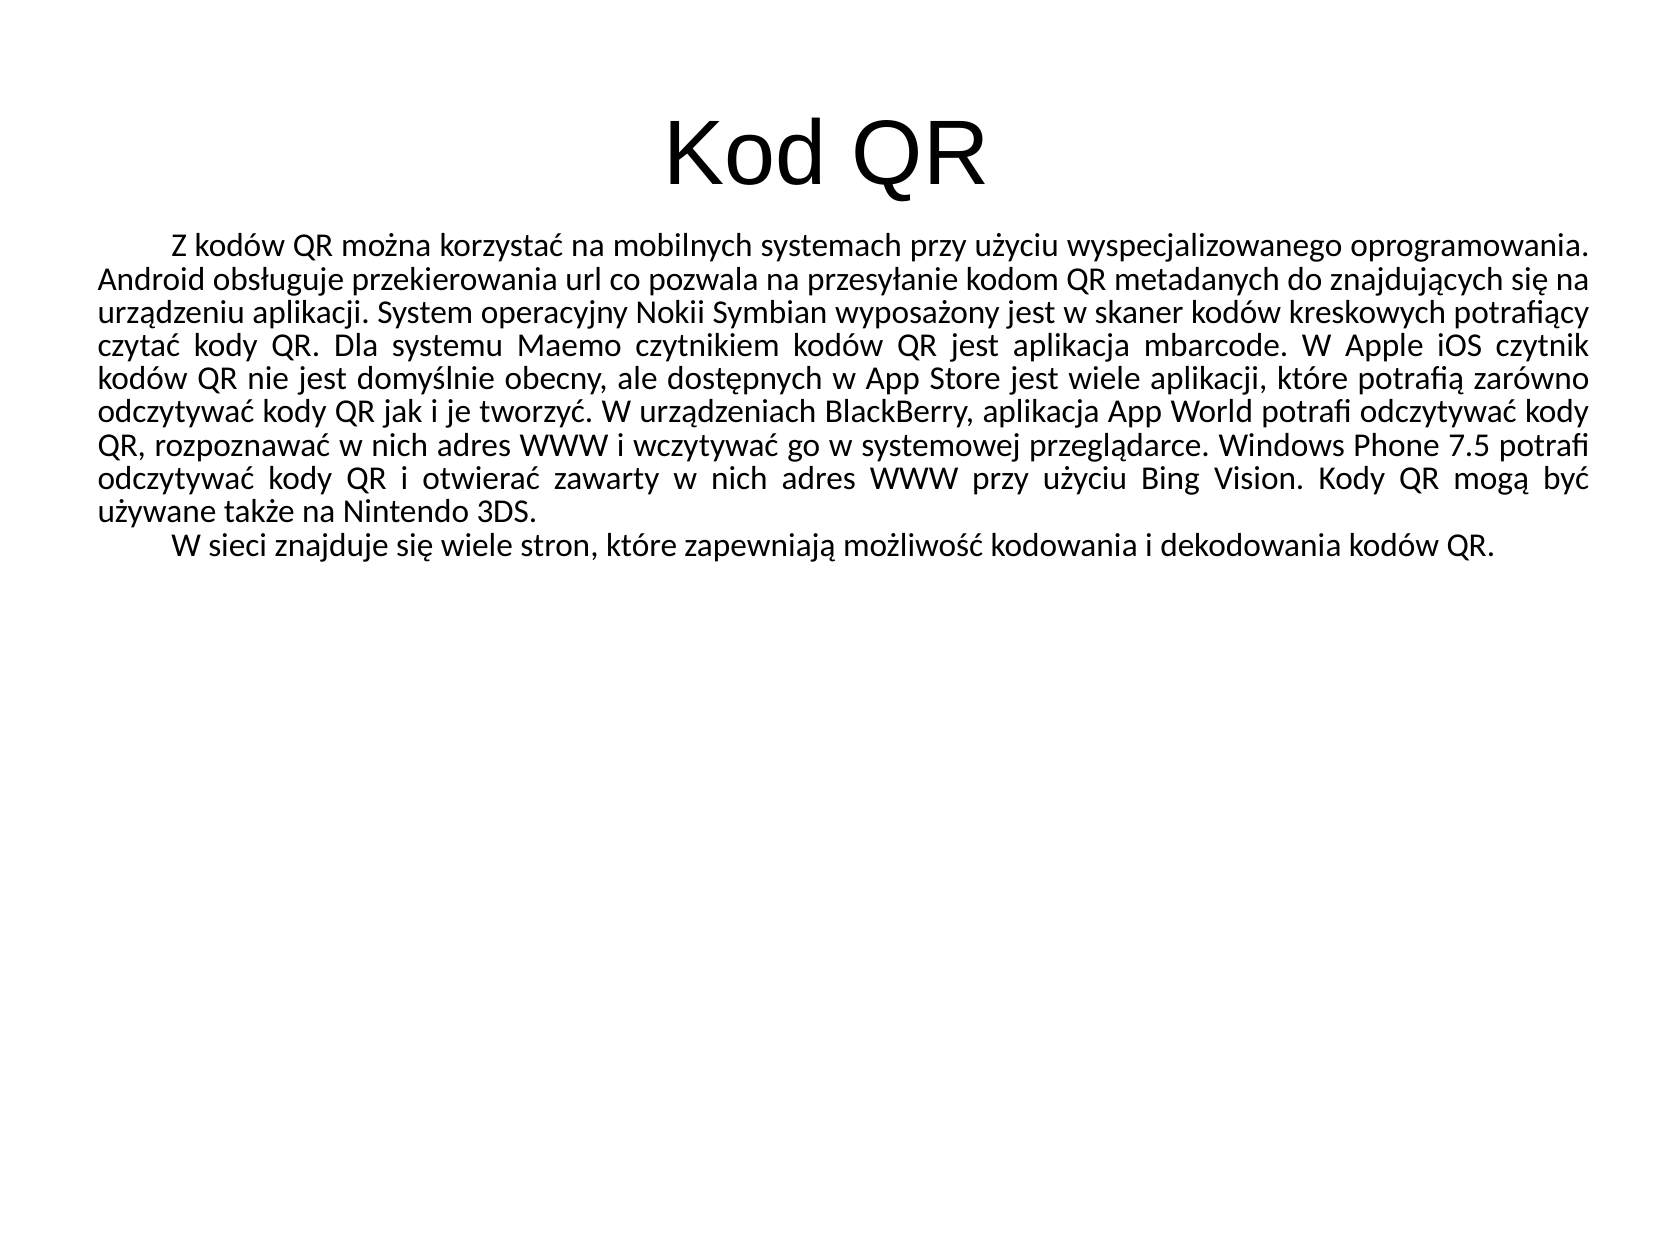

# Kod QR
	Z kodów QR można korzystać na mobilnych systemach przy użyciu wyspecjalizowanego oprogramowania. Android obsługuje przekierowania url co pozwala na przesyłanie kodom QR metadanych do znajdujących się na urządzeniu aplikacji. System operacyjny Nokii Symbian wyposażony jest w skaner kodów kreskowych potrafiący czytać kody QR. Dla systemu Maemo czytnikiem kodów QR jest aplikacja mbarcode. W Apple iOS czytnik kodów QR nie jest domyślnie obecny, ale dostępnych w App Store jest wiele aplikacji, które potrafią zarówno odczytywać kody QR jak i je tworzyć. W urządzeniach BlackBerry, aplikacja App World potrafi odczytywać kody QR, rozpoznawać w nich adres WWW i wczytywać go w systemowej przeglądarce. Windows Phone 7.5 potrafi odczytywać kody QR i otwierać zawarty w nich adres WWW przy użyciu Bing Vision. Kody QR mogą być używane także na Nintendo 3DS.
	W sieci znajduje się wiele stron, które zapewniają możliwość kodowania i dekodowania kodów QR.